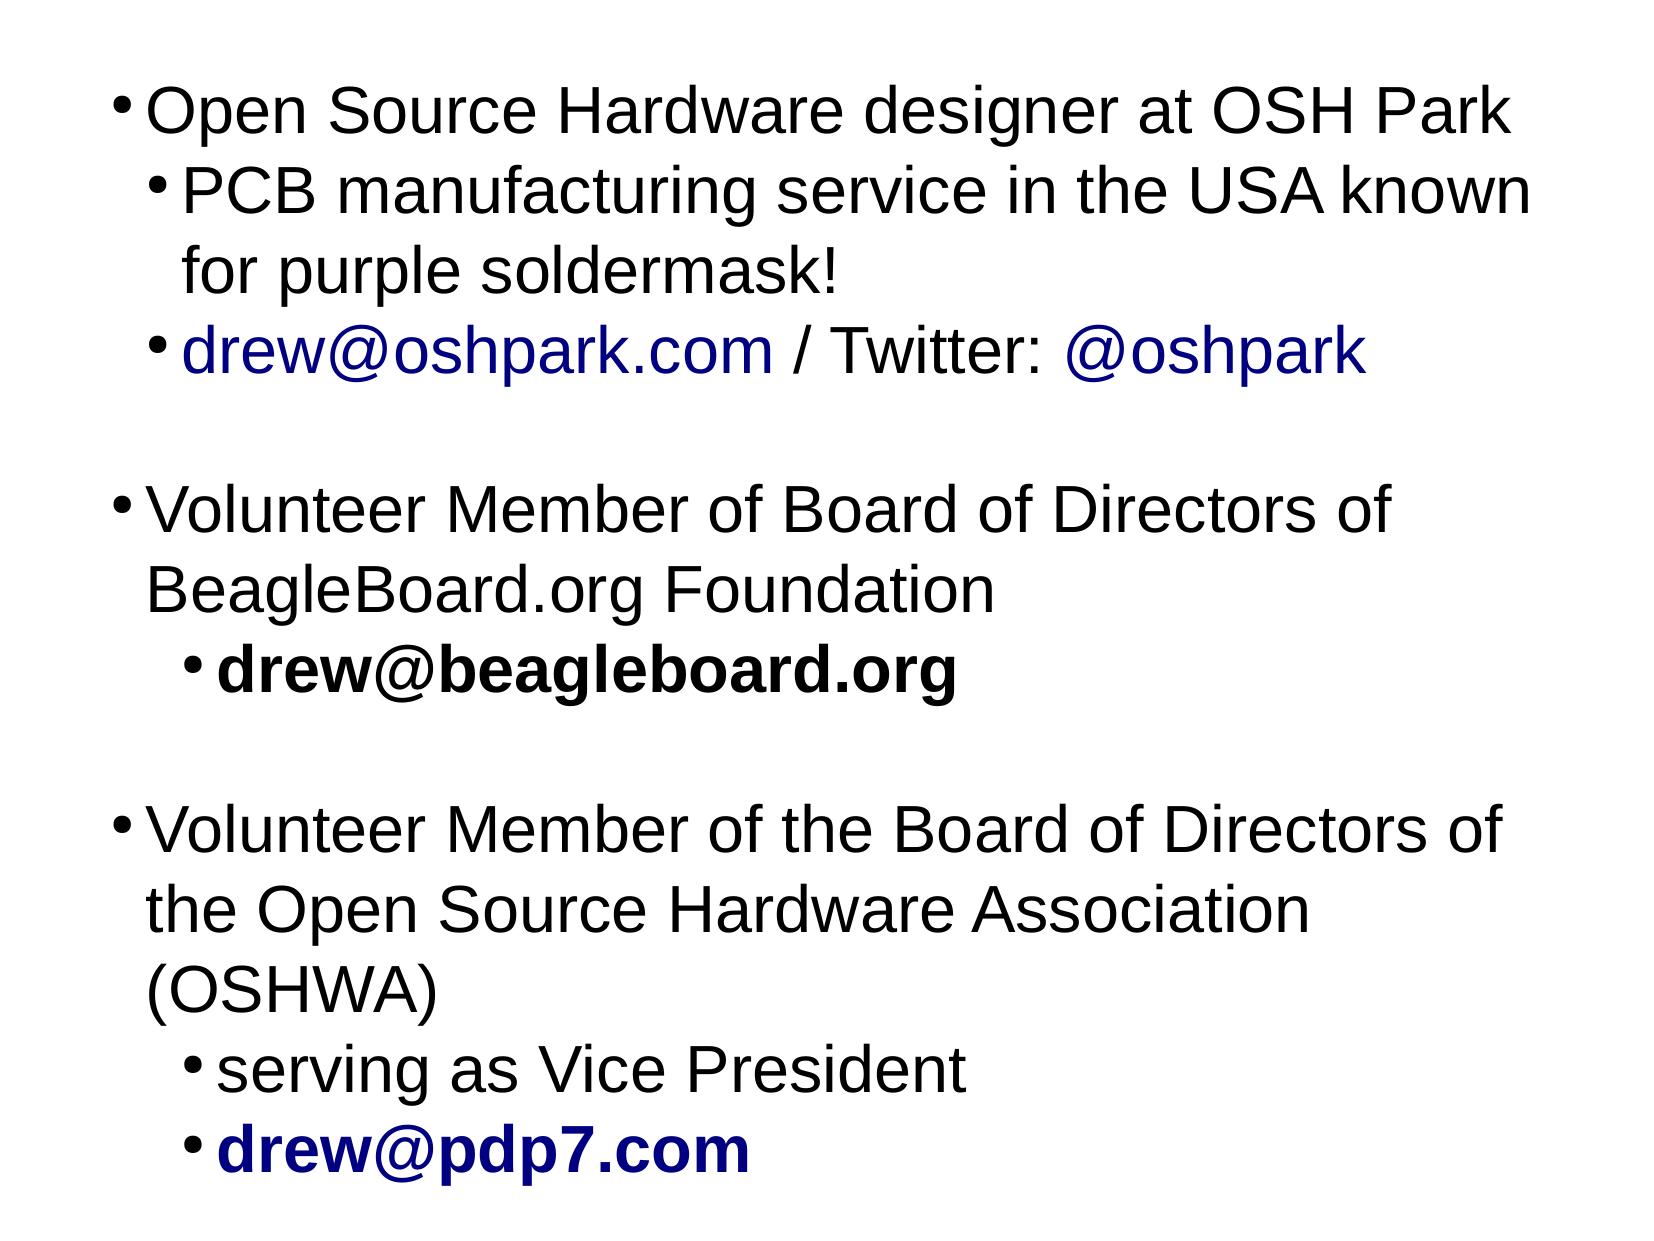

Open Source Hardware designer at OSH Park
PCB manufacturing service in the USA known for purple soldermask!
drew@oshpark.com / Twitter: @oshpark
Volunteer Member of Board of Directors of BeagleBoard.org Foundation
drew@beagleboard.org
Volunteer Member of the Board of Directors of the Open Source Hardware Association (OSHWA)
serving as Vice President
drew@pdp7.com